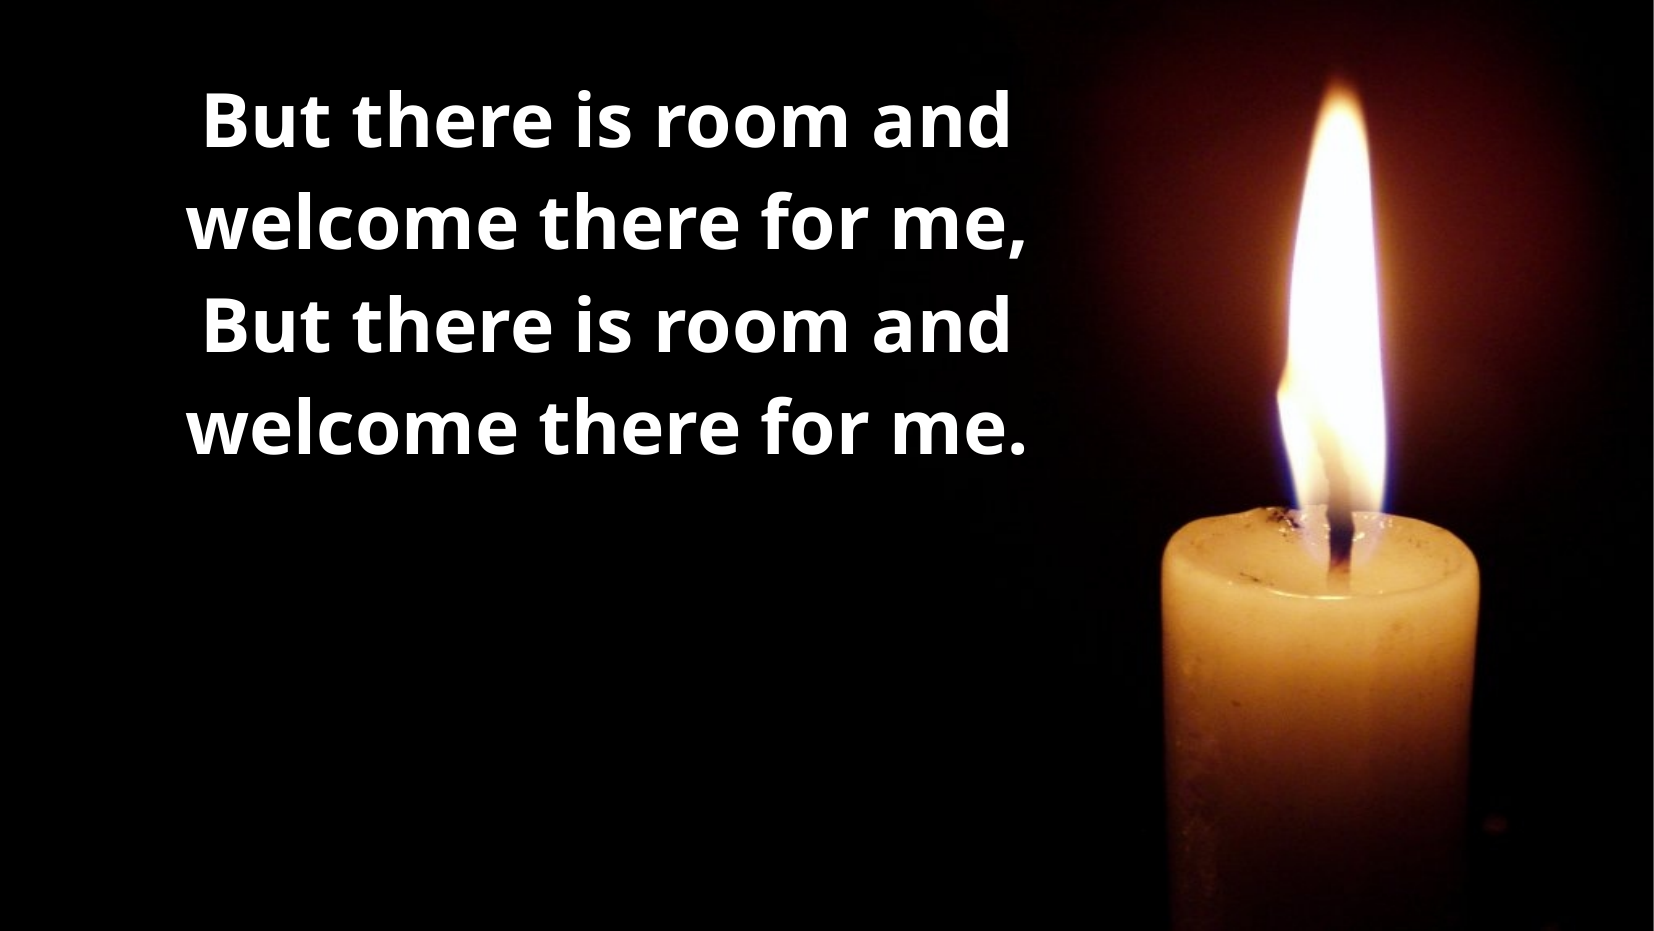

But there is room and
welcome there for me,
But there is room and
welcome there for me.